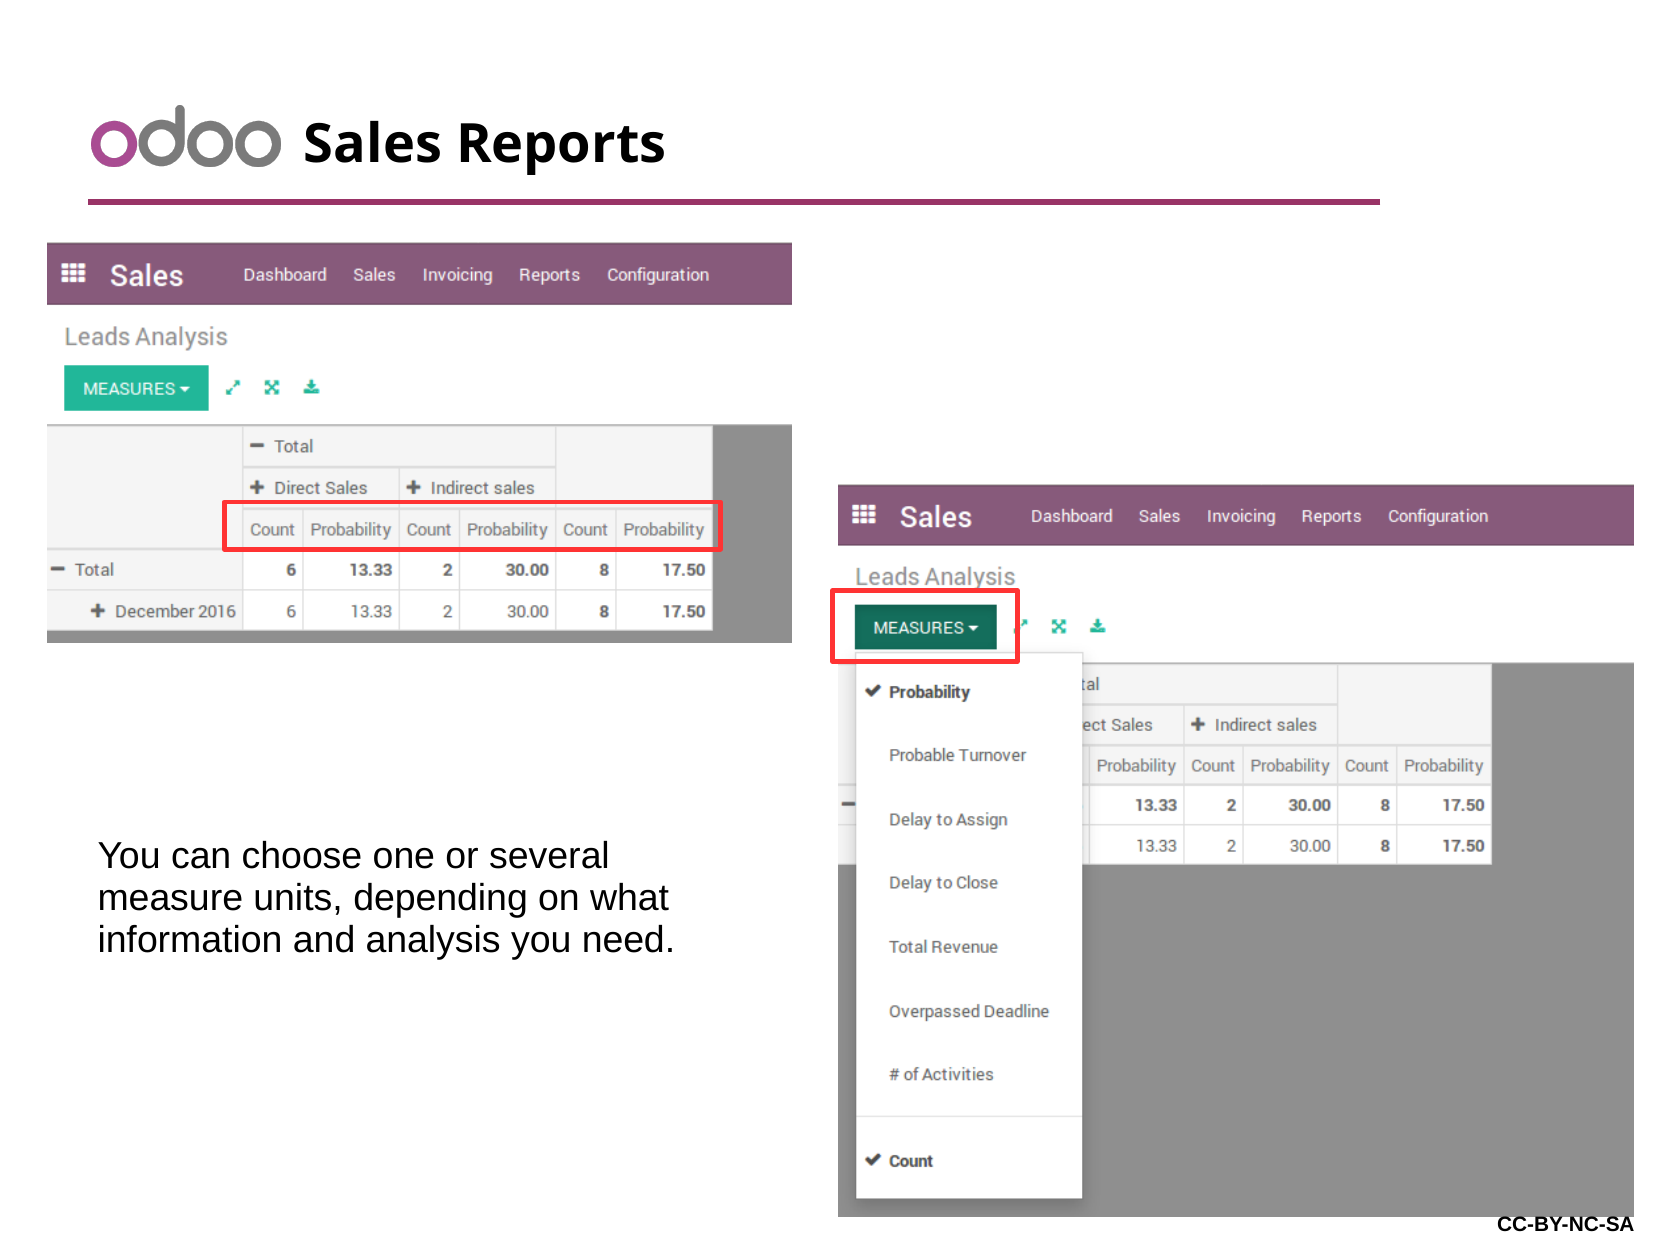

# Sales Reports
You can choose one or several measure units, depending on what information and analysis you need.
CC-BY-NC-SA